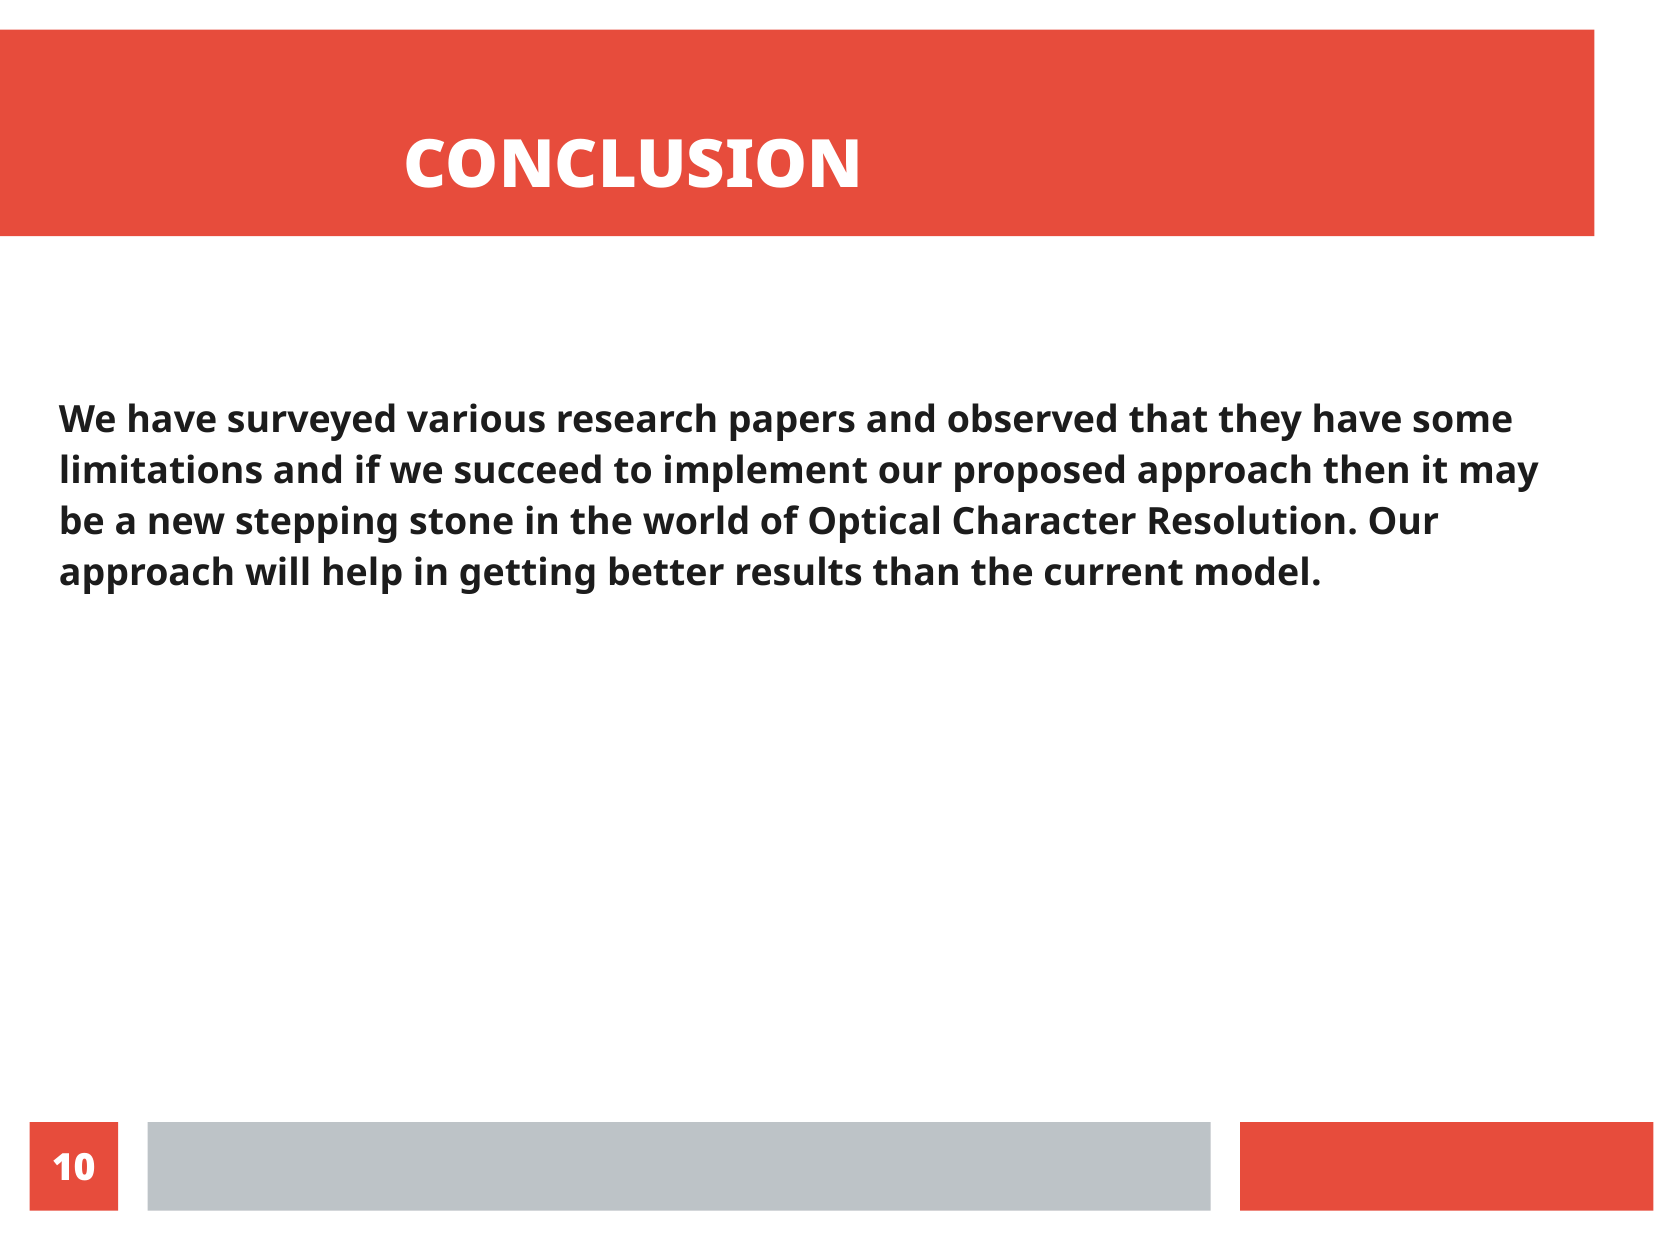

# CONCLUSION
We have surveyed various research papers and observed that they have some limitations and if we succeed to implement our proposed approach then it may be a new stepping stone in the world of Optical Character Resolution. Our approach will help in getting better results than the current model.
10